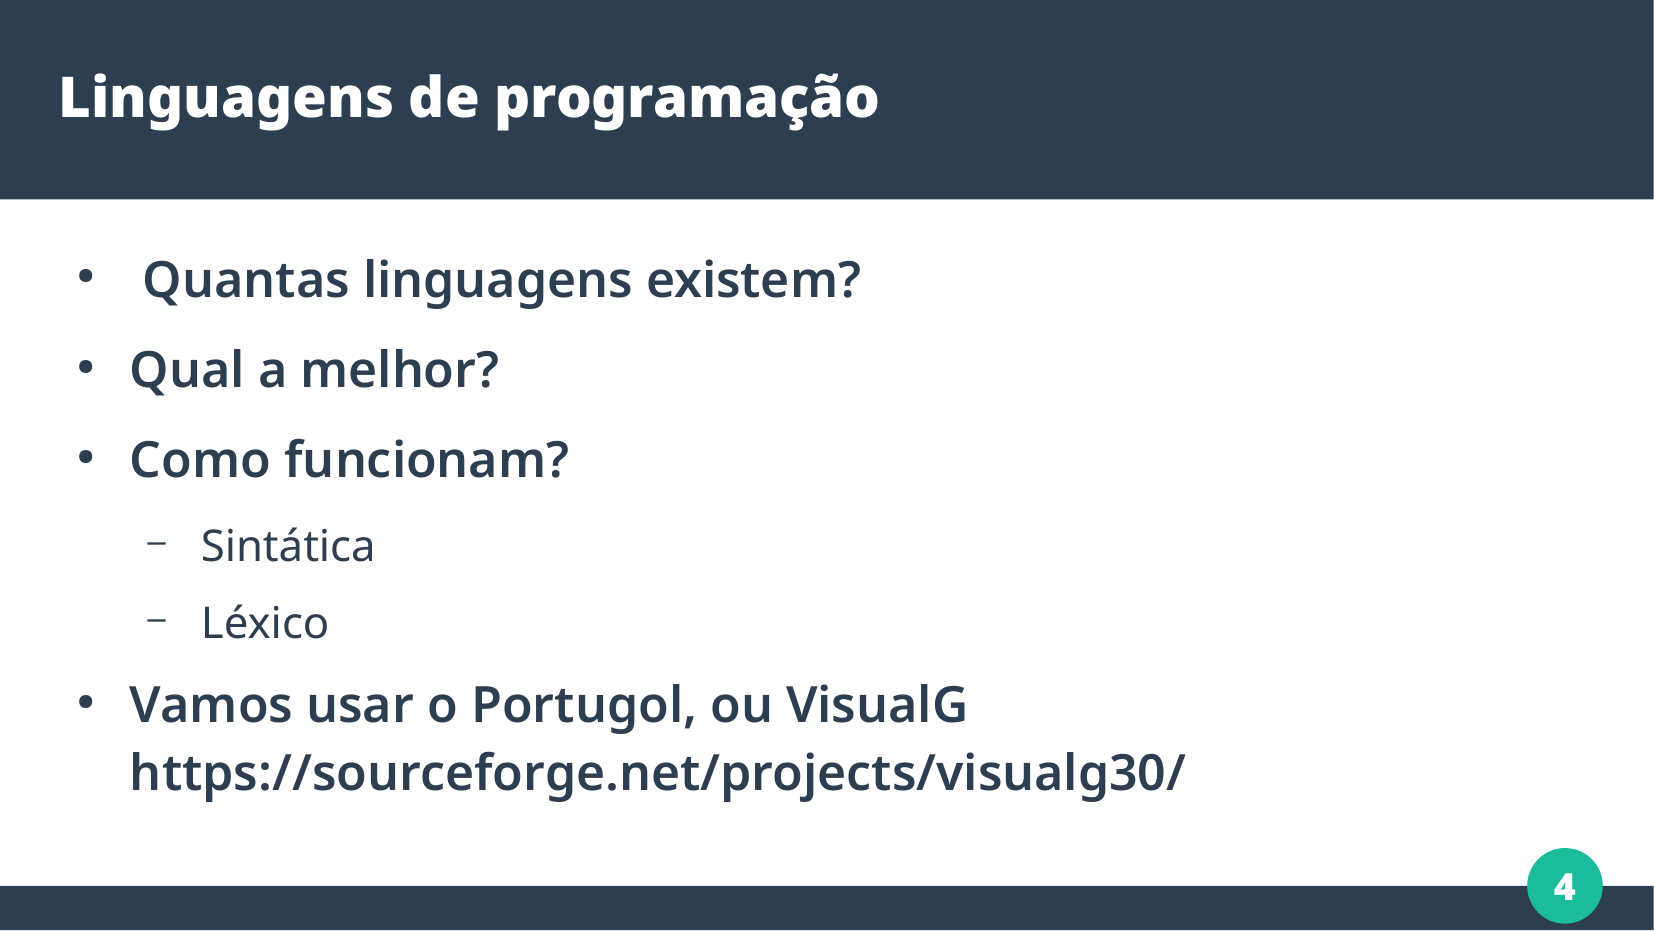

# Linguagens de programação
 Quantas linguagens existem?
Qual a melhor?
Como funcionam?
Sintática
Léxico
Vamos usar o Portugol, ou VisualG
https://sourceforge.net/projects/visualg30/